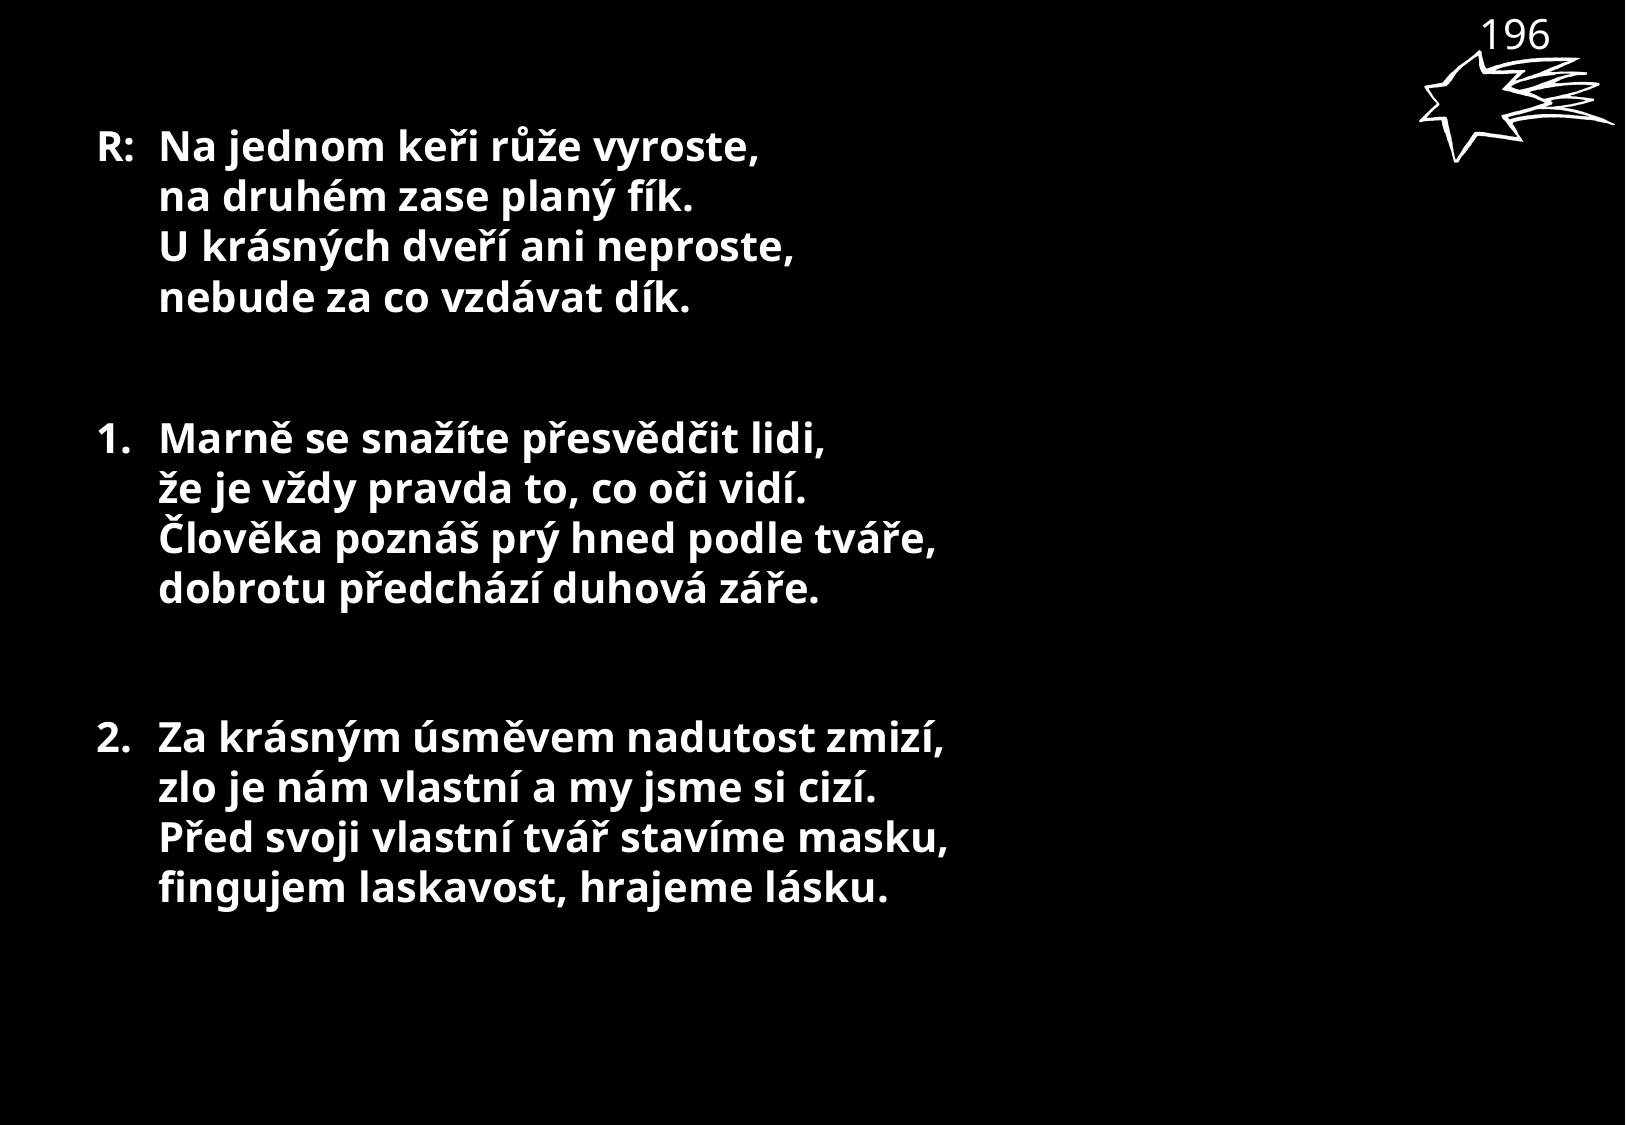

196
# R: 	Na jednom keři růže vyroste, na druhém zase planý fík. U krásných dveří ani neproste, nebude za co vzdávat dík.
Marně se snažíte přesvědčit lidi,
že je vždy pravda to, co oči vidí.
Člověka poznáš prý hned podle tváře,
dobrotu předchází duhová záře.
2.	Za krásným úsměvem nadutost zmizí,
zlo je nám vlastní a my jsme si cizí.
Před svoji vlastní tvář stavíme masku,
fingujem laskavost, hrajeme lásku.